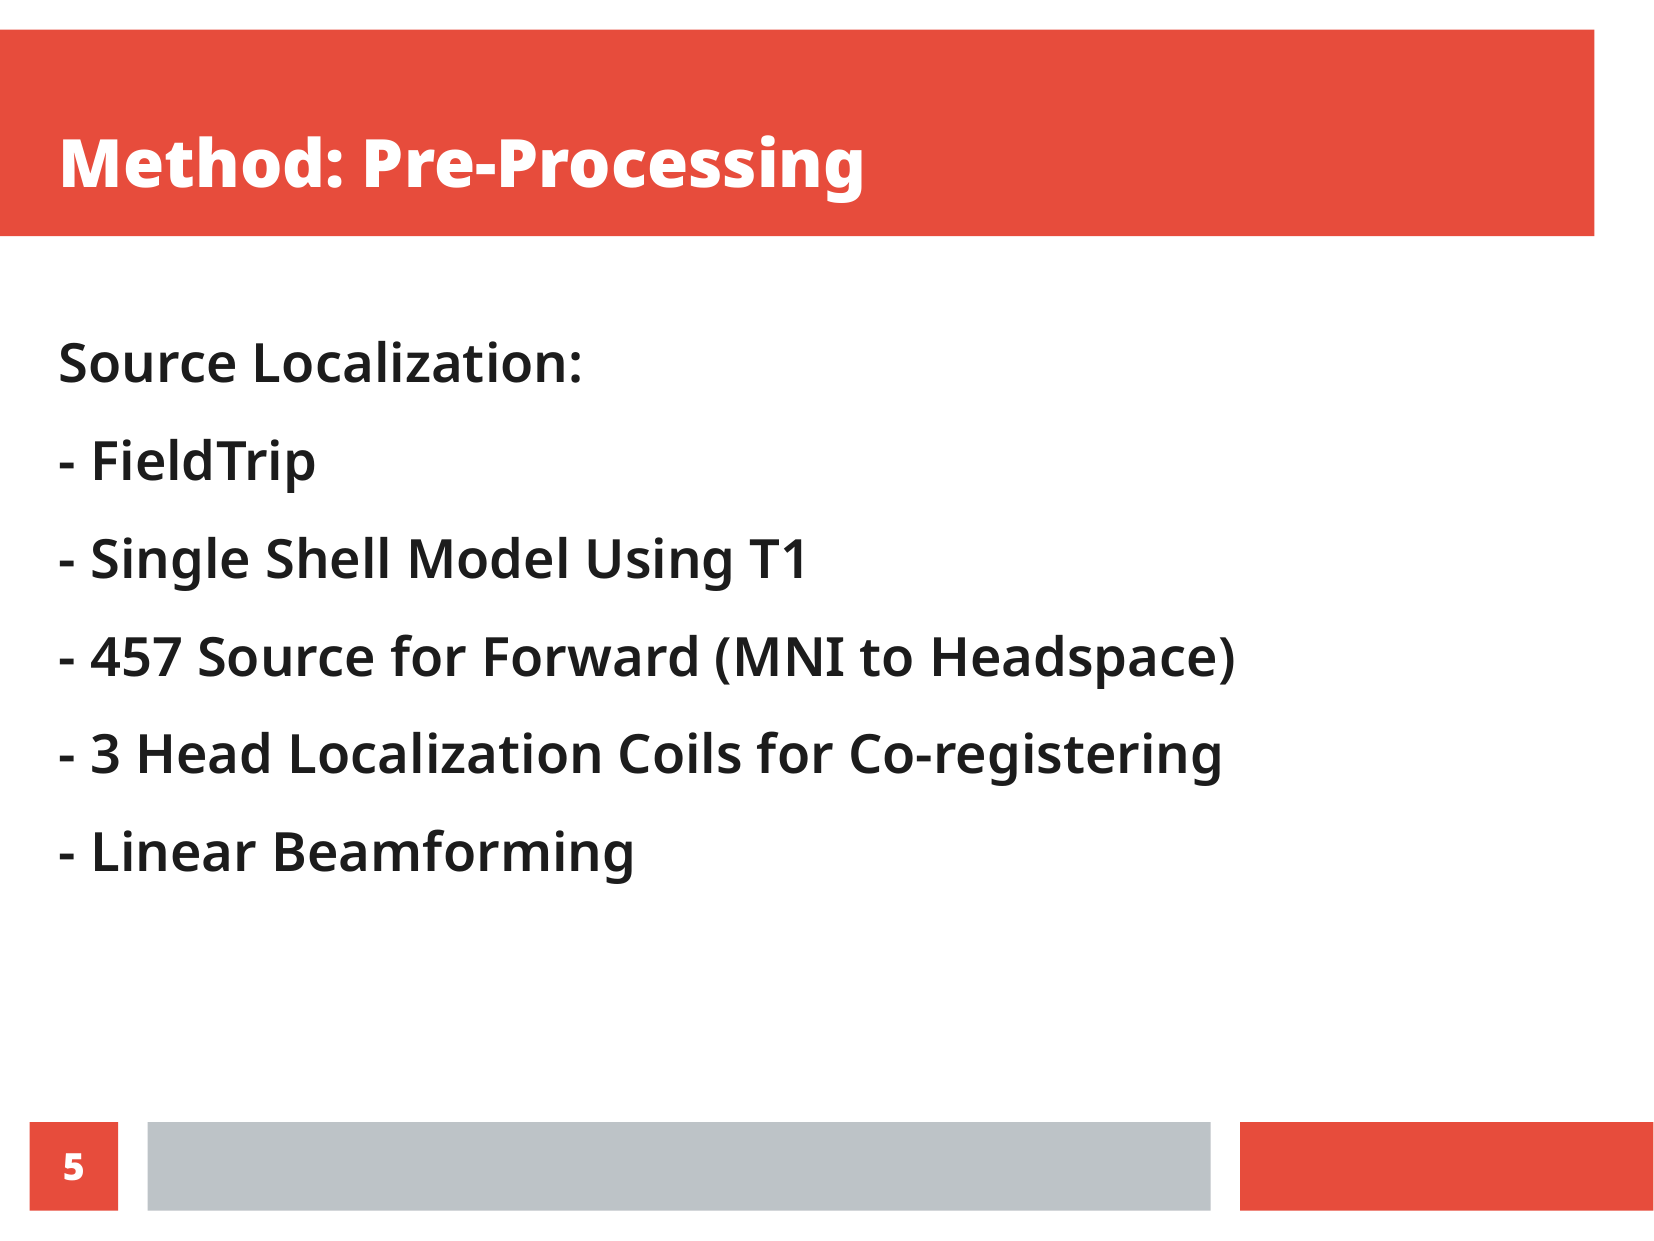

# Method: Pre-Processing
Source Localization:
- FieldTrip
- Single Shell Model Using T1
- 457 Source for Forward (MNI to Headspace)
- 3 Head Localization Coils for Co-registering
- Linear Beamforming
5